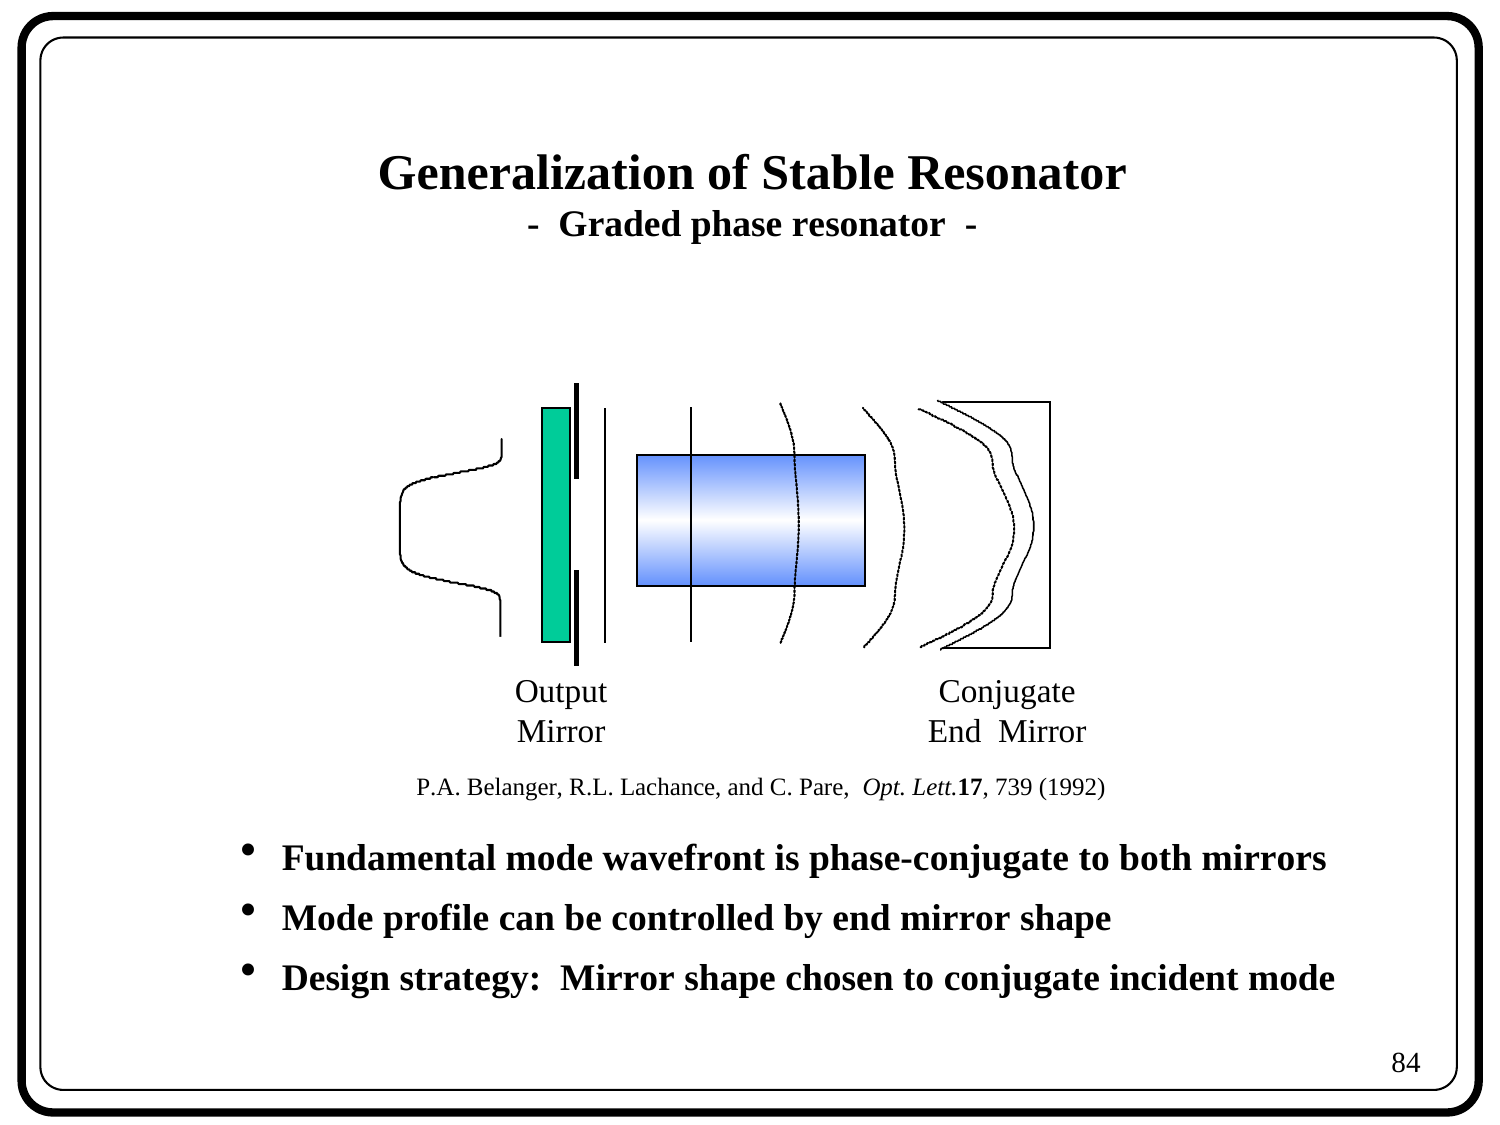

Generalization of Stable Resonator
- Graded phase resonator -
Output
Mirror
Conjugate
End Mirror
P.A. Belanger, R.L. Lachance, and C. Pare, Opt. Lett.17, 739 (1992)
 Fundamental mode wavefront is phase-conjugate to both mirrors
 Mode profile can be controlled by end mirror shape
 Design strategy: Mirror shape chosen to conjugate incident mode